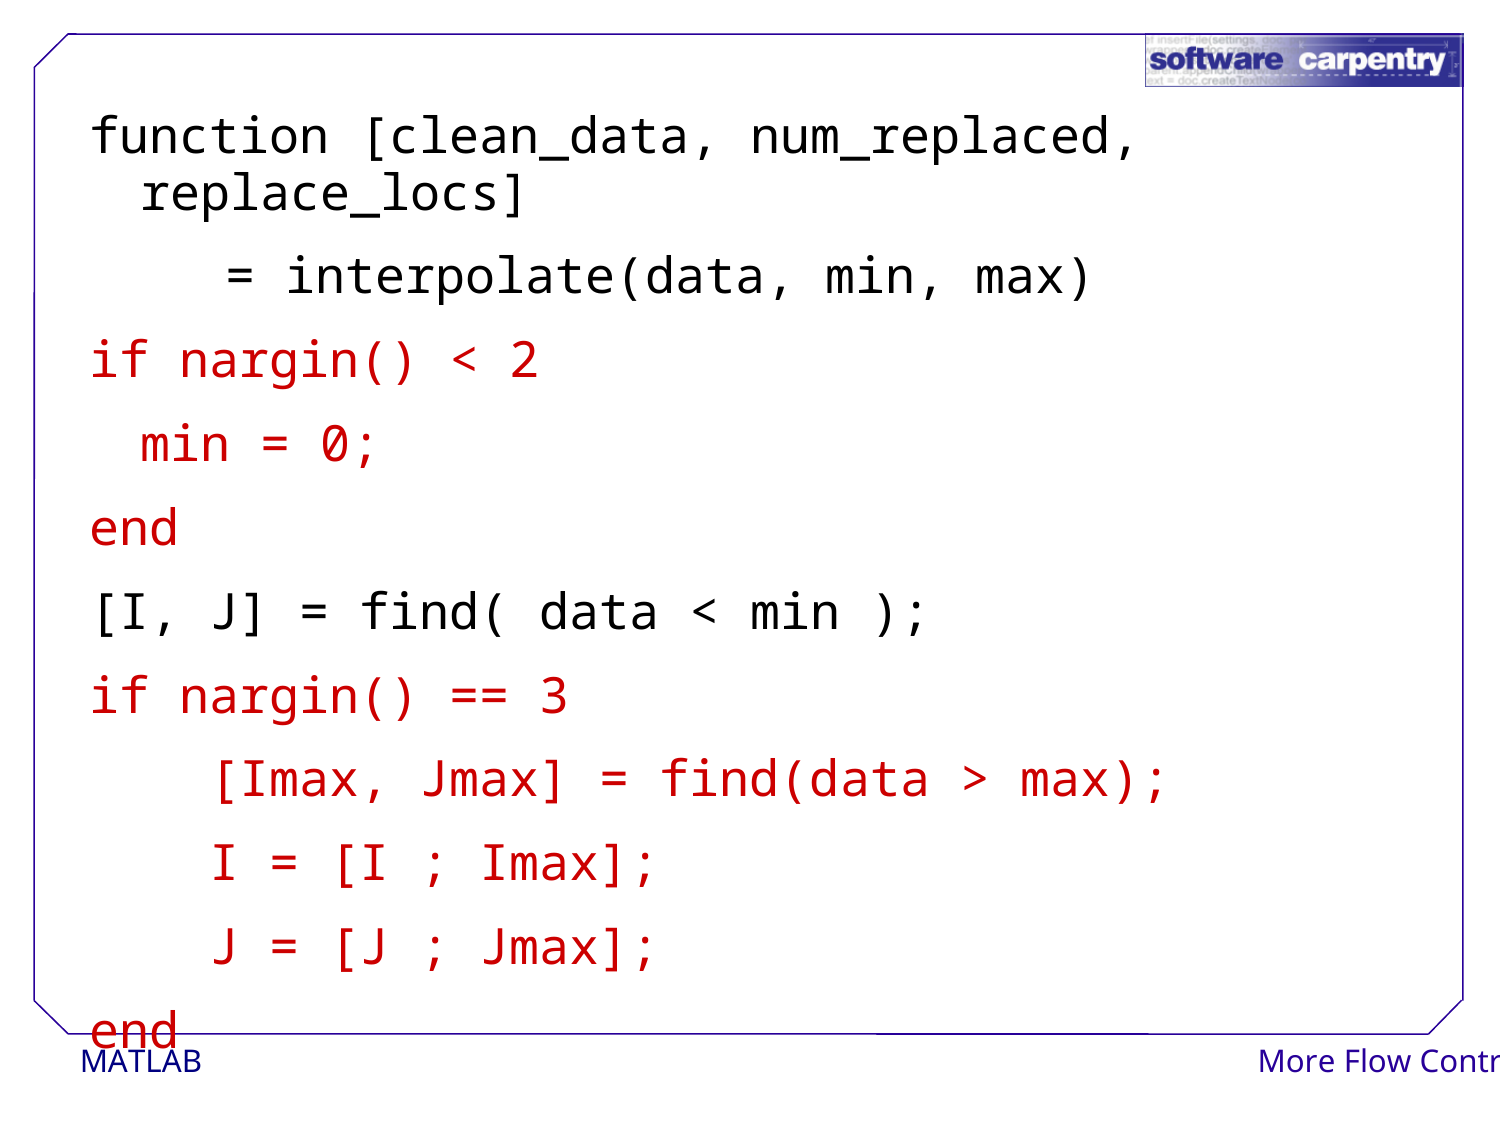

# function [clean_data, num_replaced, replace_locs]
    	= interpolate(data, min, max)
if nargin() < 2
	min = 0;
end
[I, J] = find( data < min );
if nargin() == 3
 [Imax, Jmax] = find(data > max);
 I = [I ; Imax];
 J = [J ; Jmax];
end